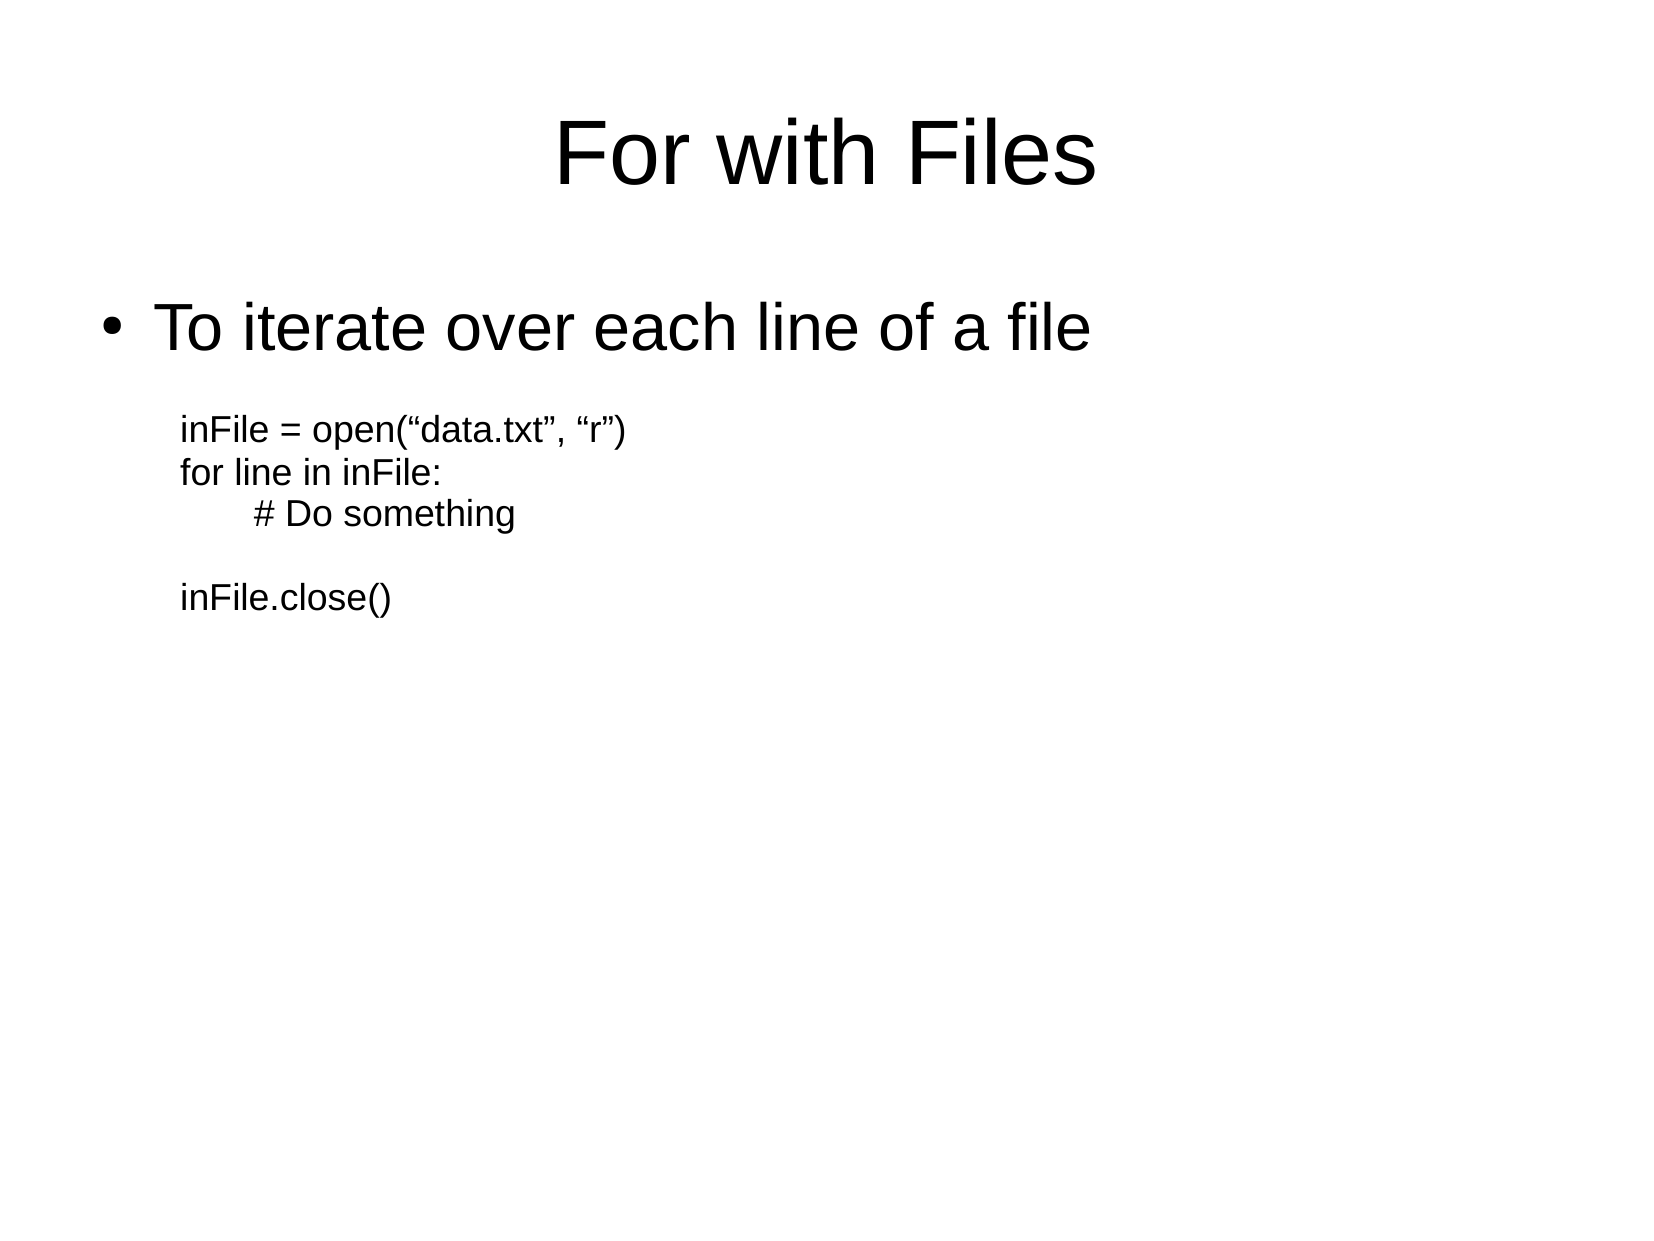

# For with Files
To iterate over each line of a file
inFile = open(“data.txt”, “r”)
for line in inFile:
	# Do something
inFile.close()